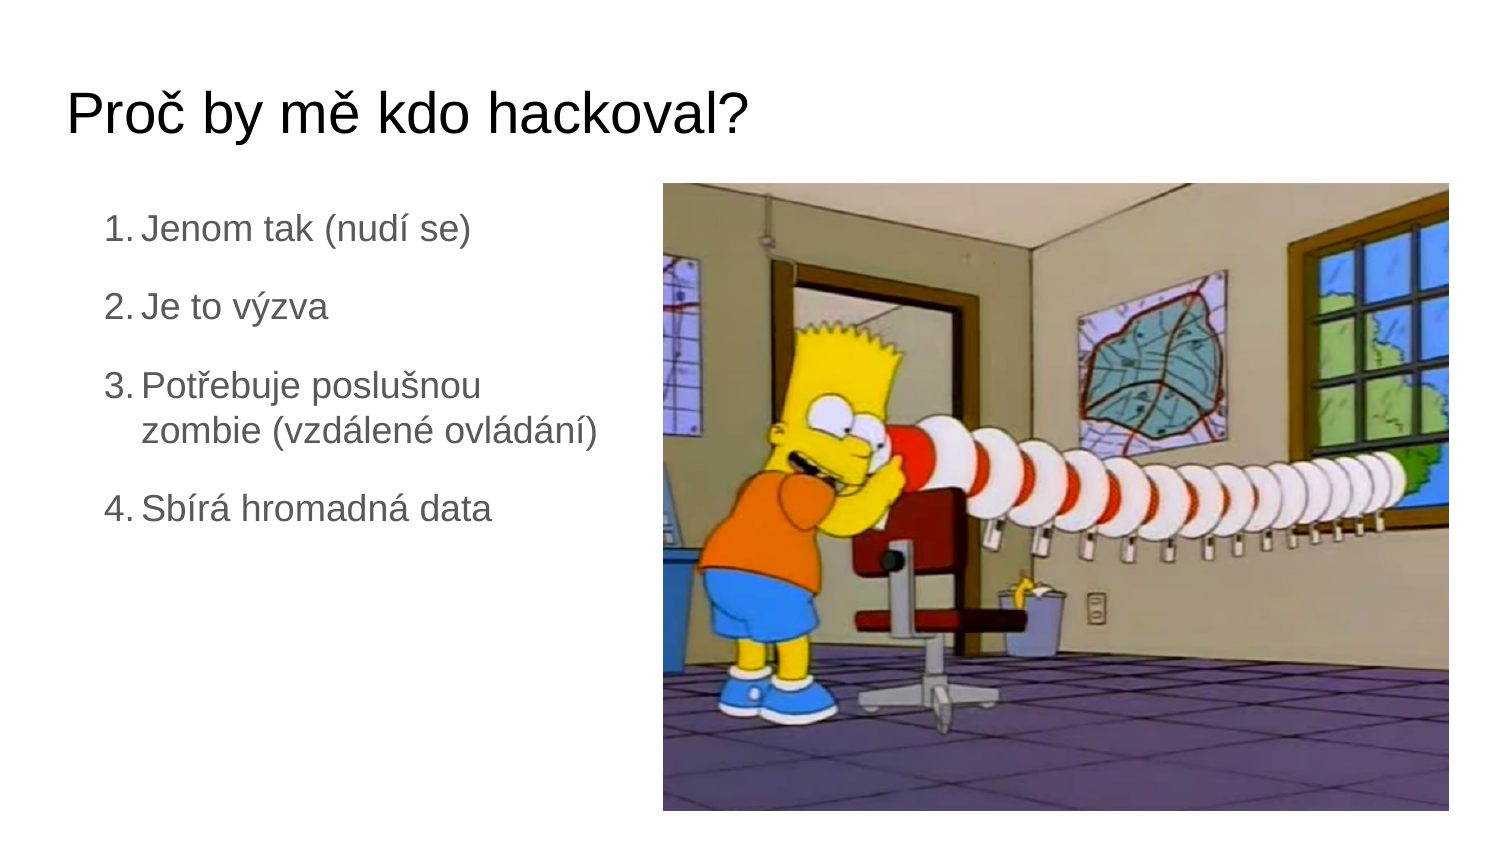

# Proč by mě kdo hackoval?
Jenom tak (nudí se)
Je to výzva
Potřebuje poslušnou zombie (vzdálené ovládání)
Sbírá hromadná data